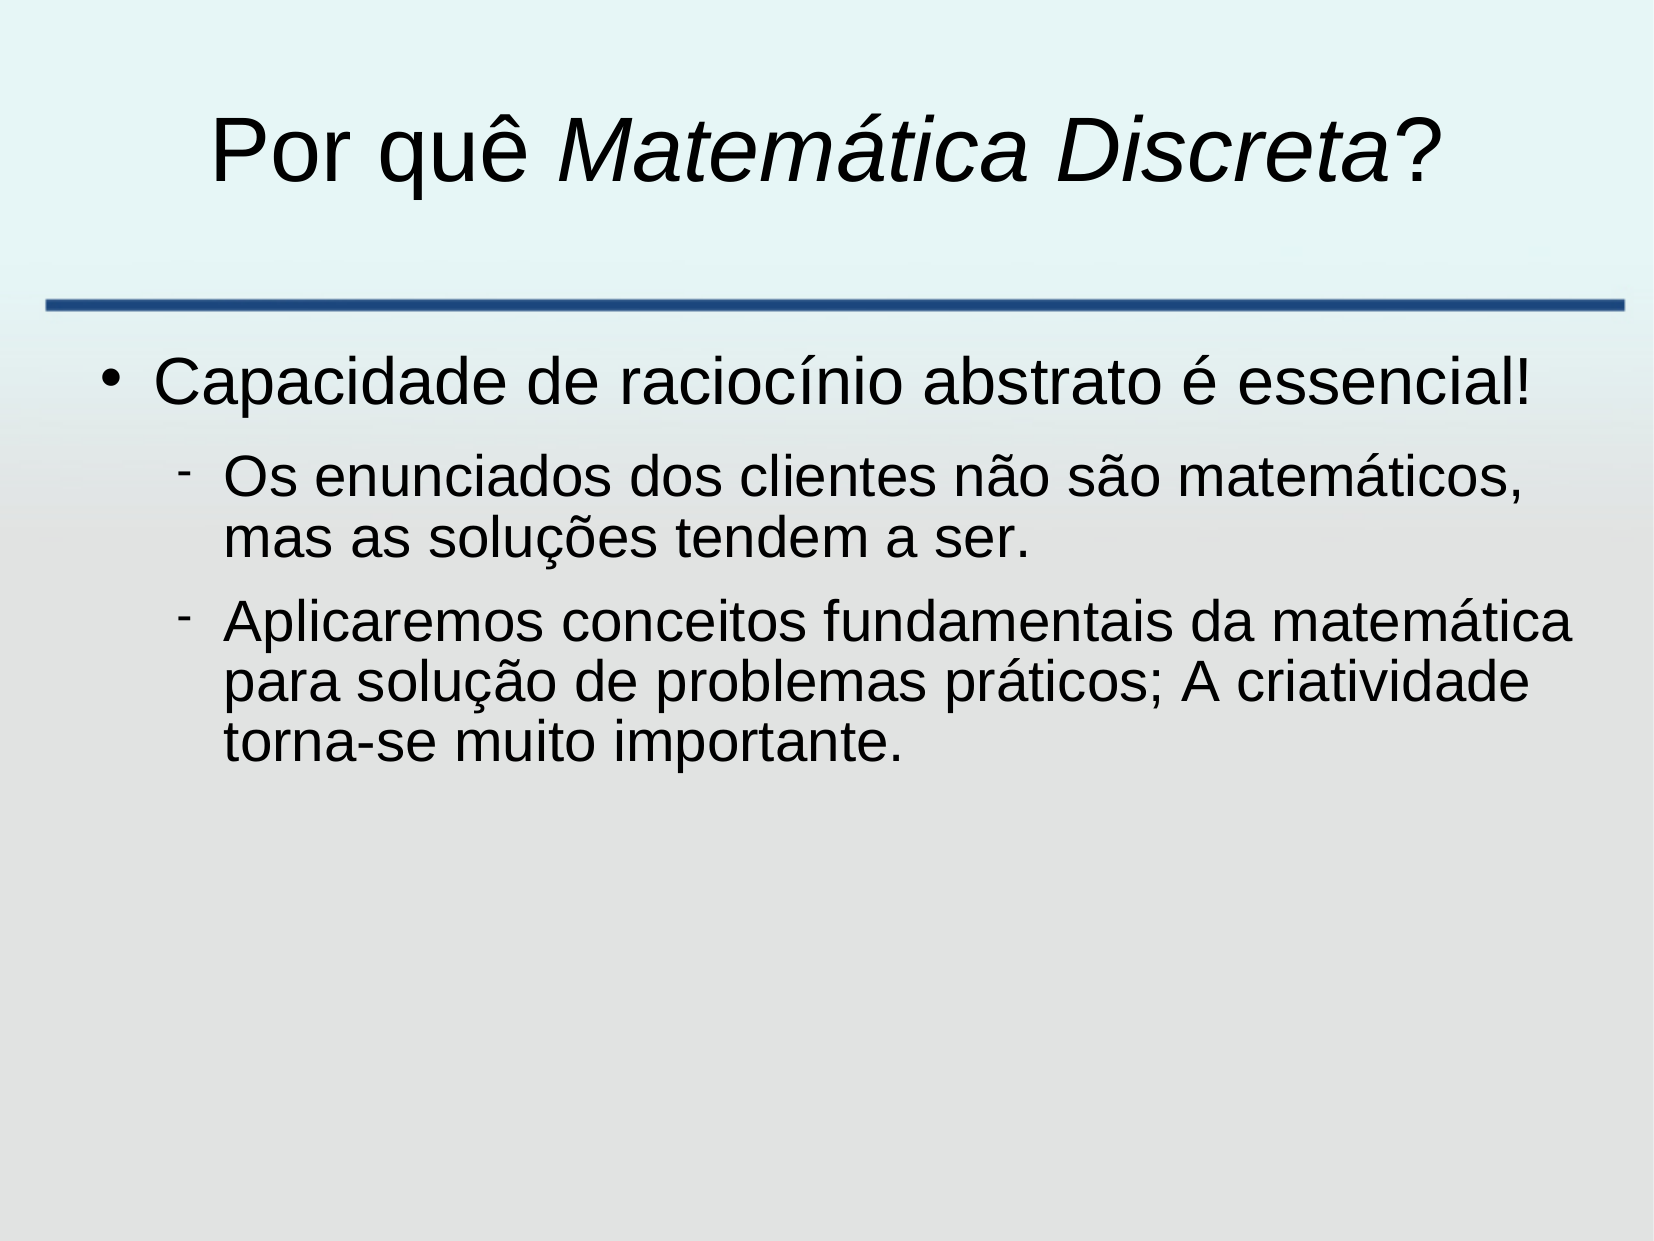

# Por quê Matemática Discreta?
Capacidade de raciocínio abstrato é essencial!
Os enunciados dos clientes não são matemáticos, mas as soluções tendem a ser.
Aplicaremos conceitos fundamentais da matemática para solução de problemas práticos; A criatividade torna-se muito importante.